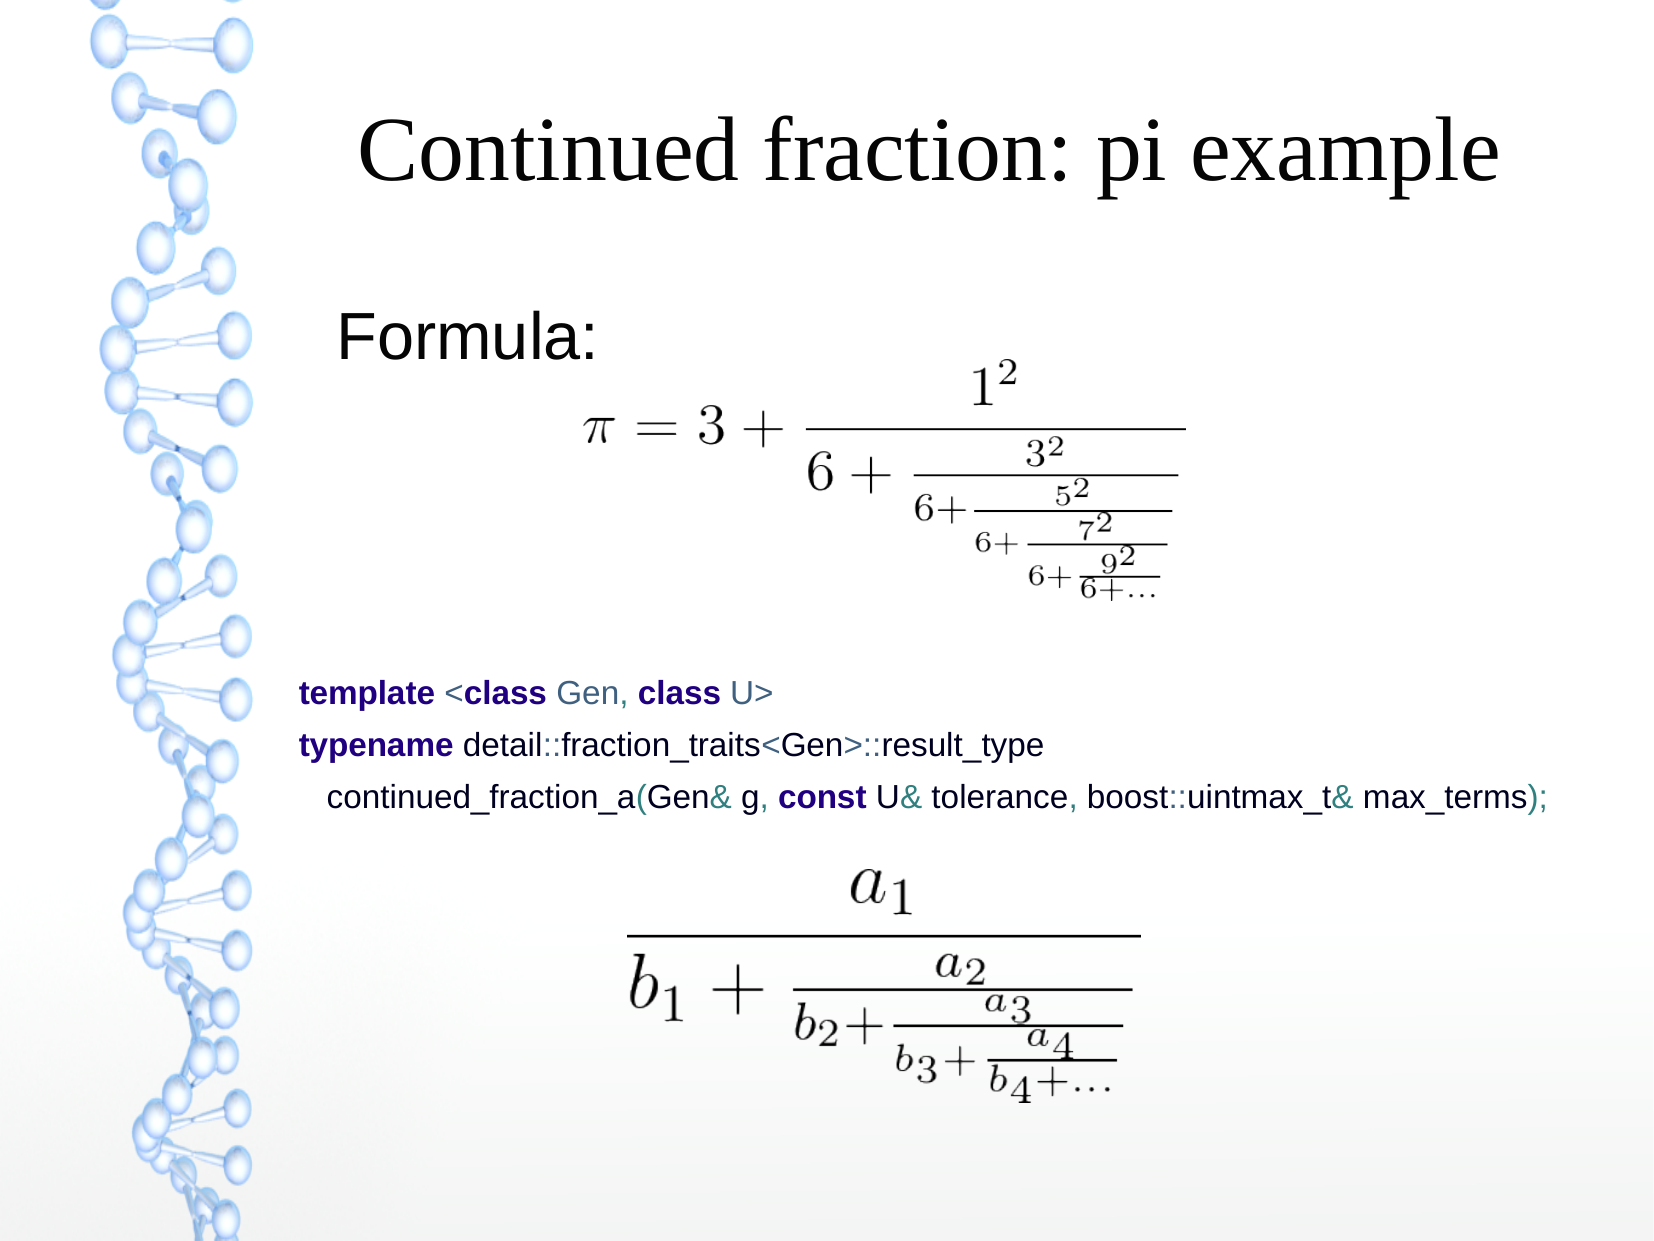

# Continued fraction: pi example
Formula:
template <class Gen, class U>
typename detail::fraction_traits<Gen>::result_type
 continued_fraction_a(Gen& g, const U& tolerance, boost::uintmax_t& max_terms);